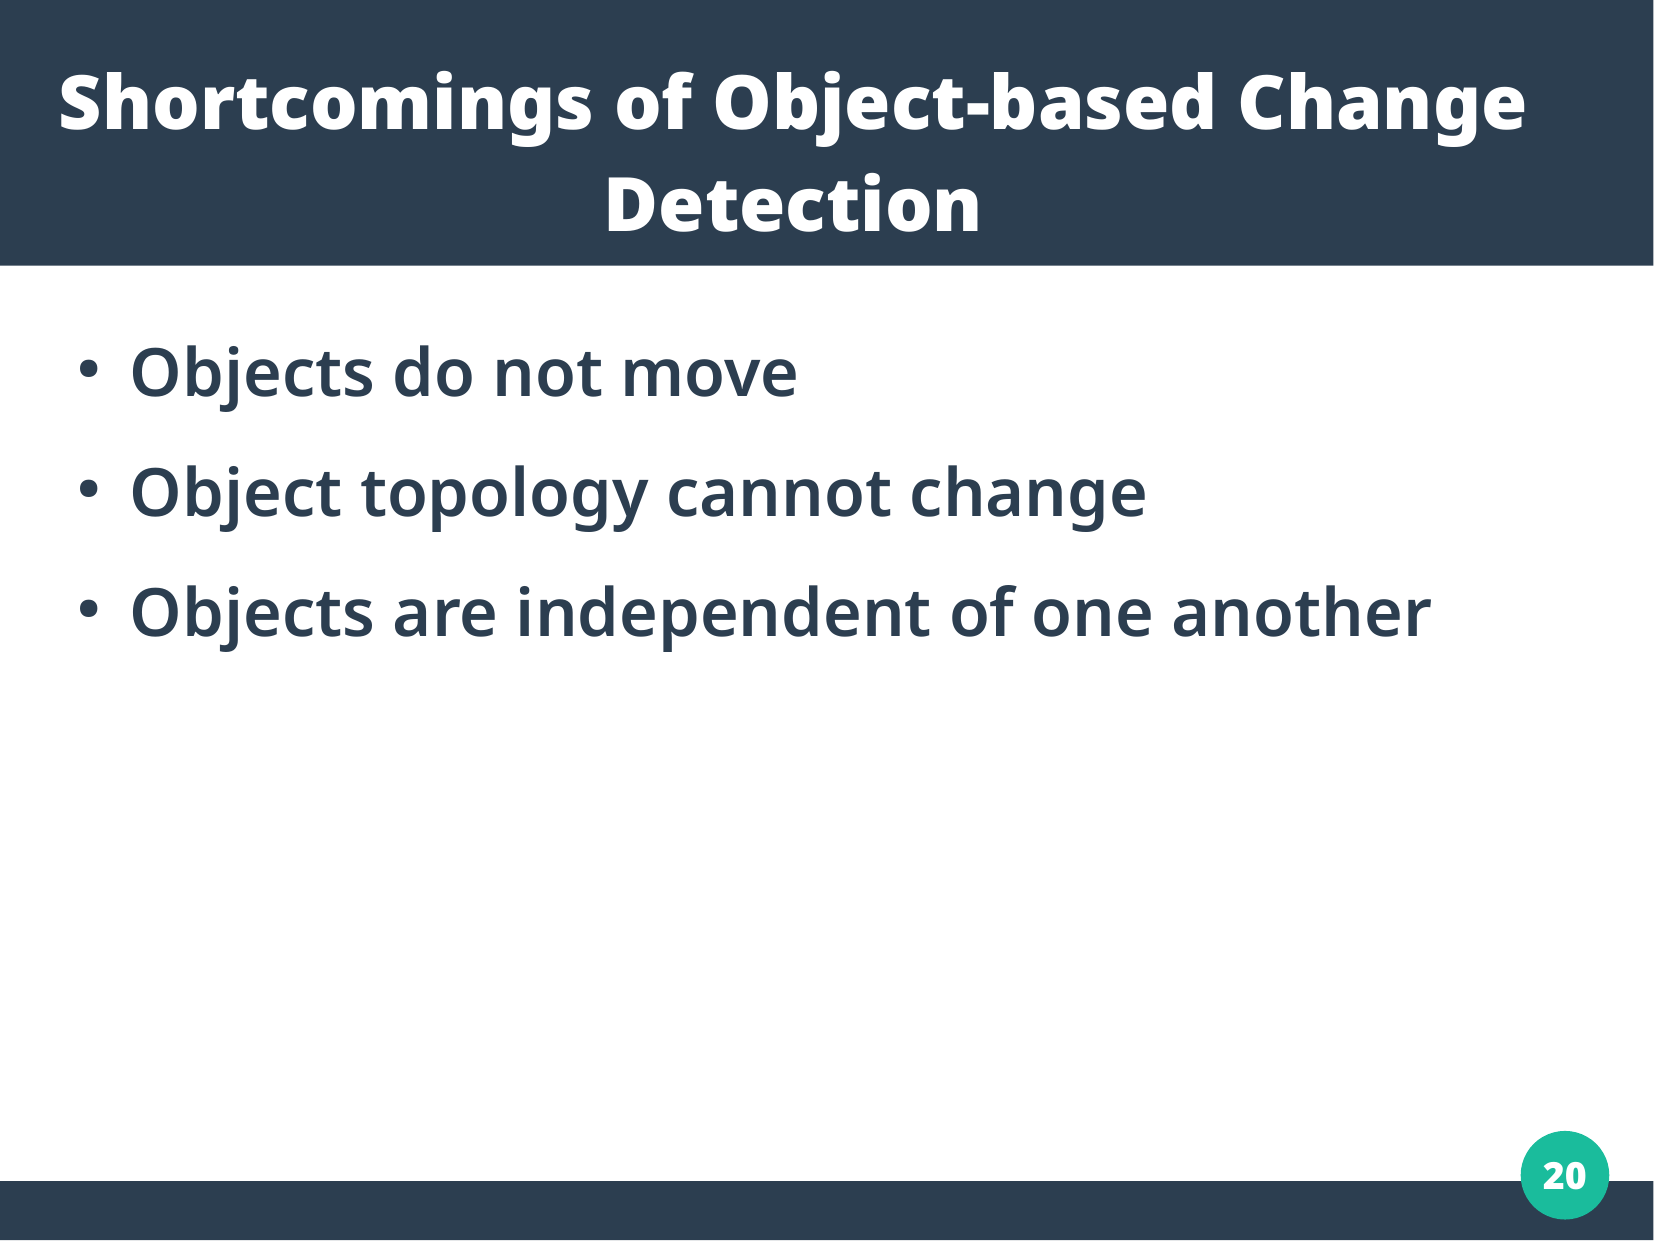

# Shortcomings of Object-based Change Detection
Objects do not move
Object topology cannot change
Objects are independent of one another
20